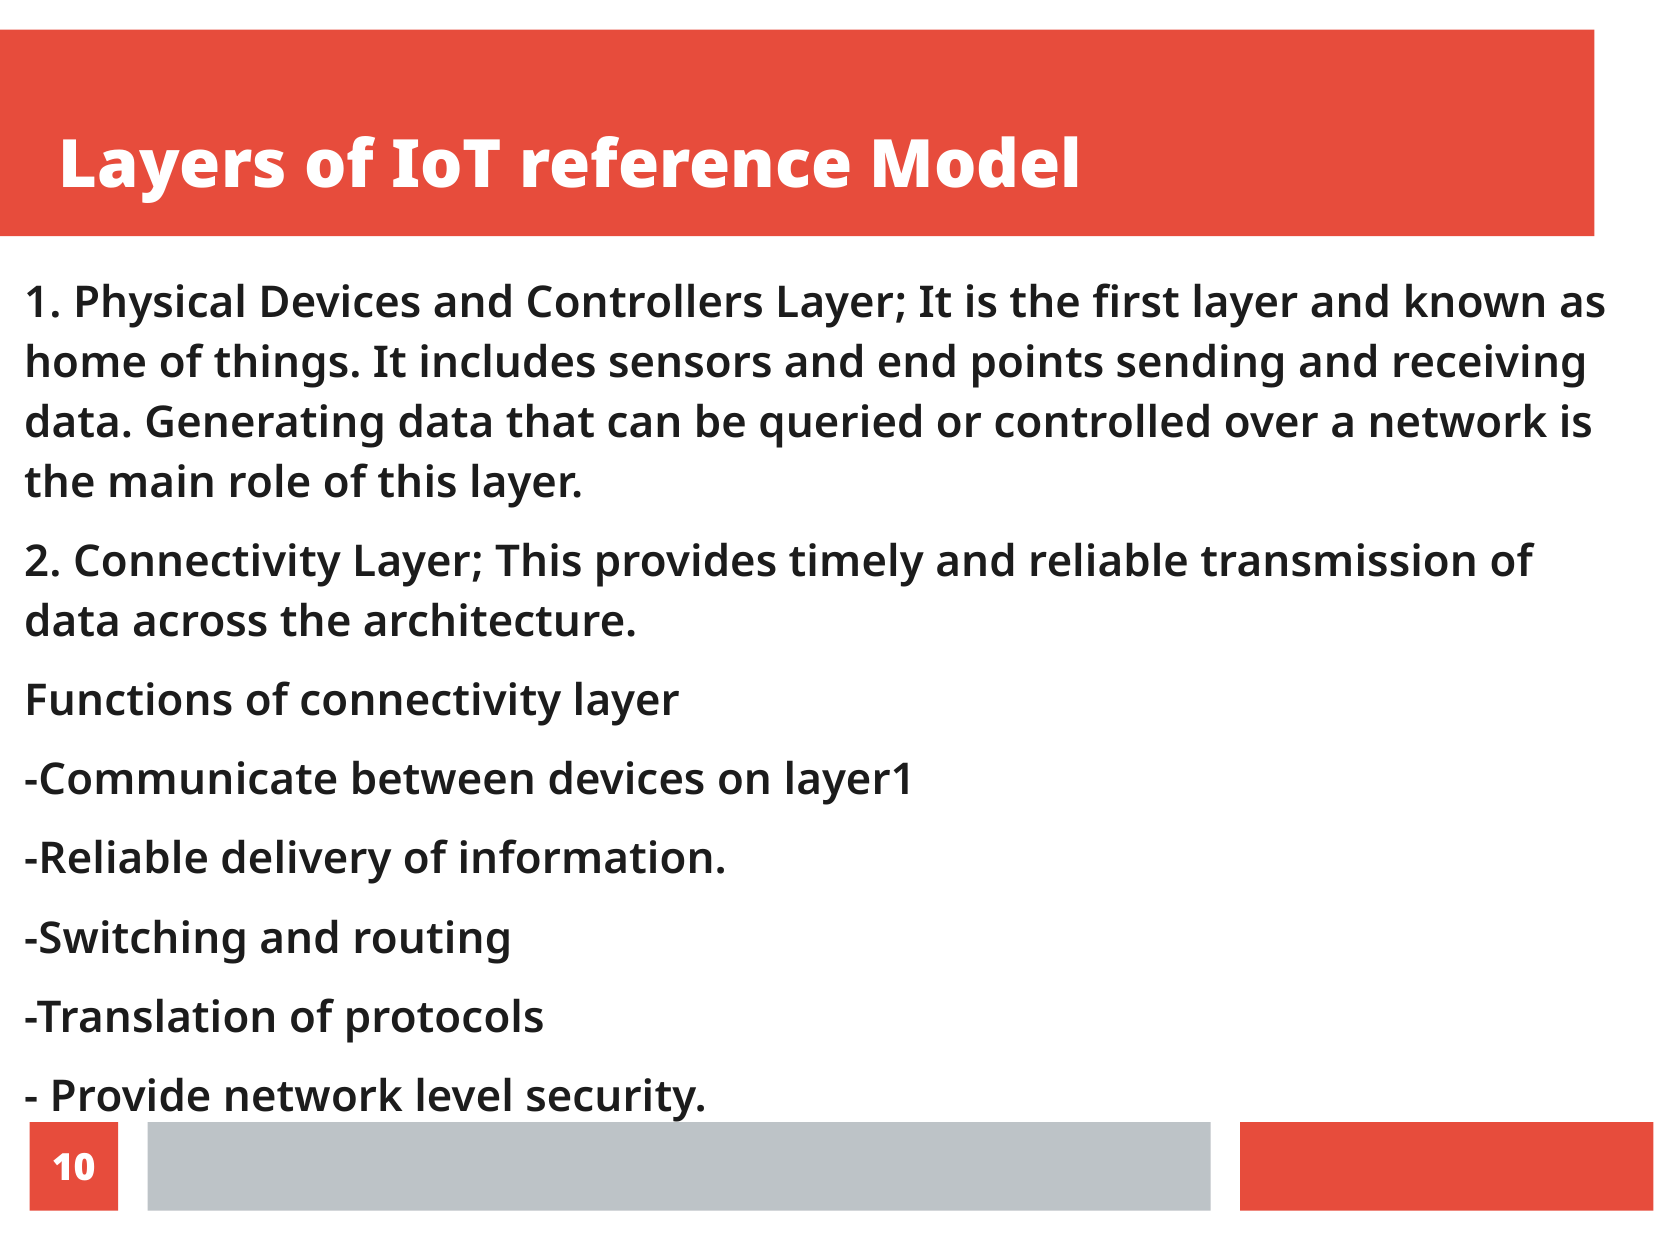

# Layers of IoT reference Model
1. Physical Devices and Controllers Layer; It is the first layer and known as home of things. It includes sensors and end points sending and receiving data. Generating data that can be queried or controlled over a network is the main role of this layer.
2. Connectivity Layer; This provides timely and reliable transmission of data across the architecture.
Functions of connectivity layer
-Communicate between devices on layer1
-Reliable delivery of information.
-Switching and routing
-Translation of protocols
- Provide network level security.
10